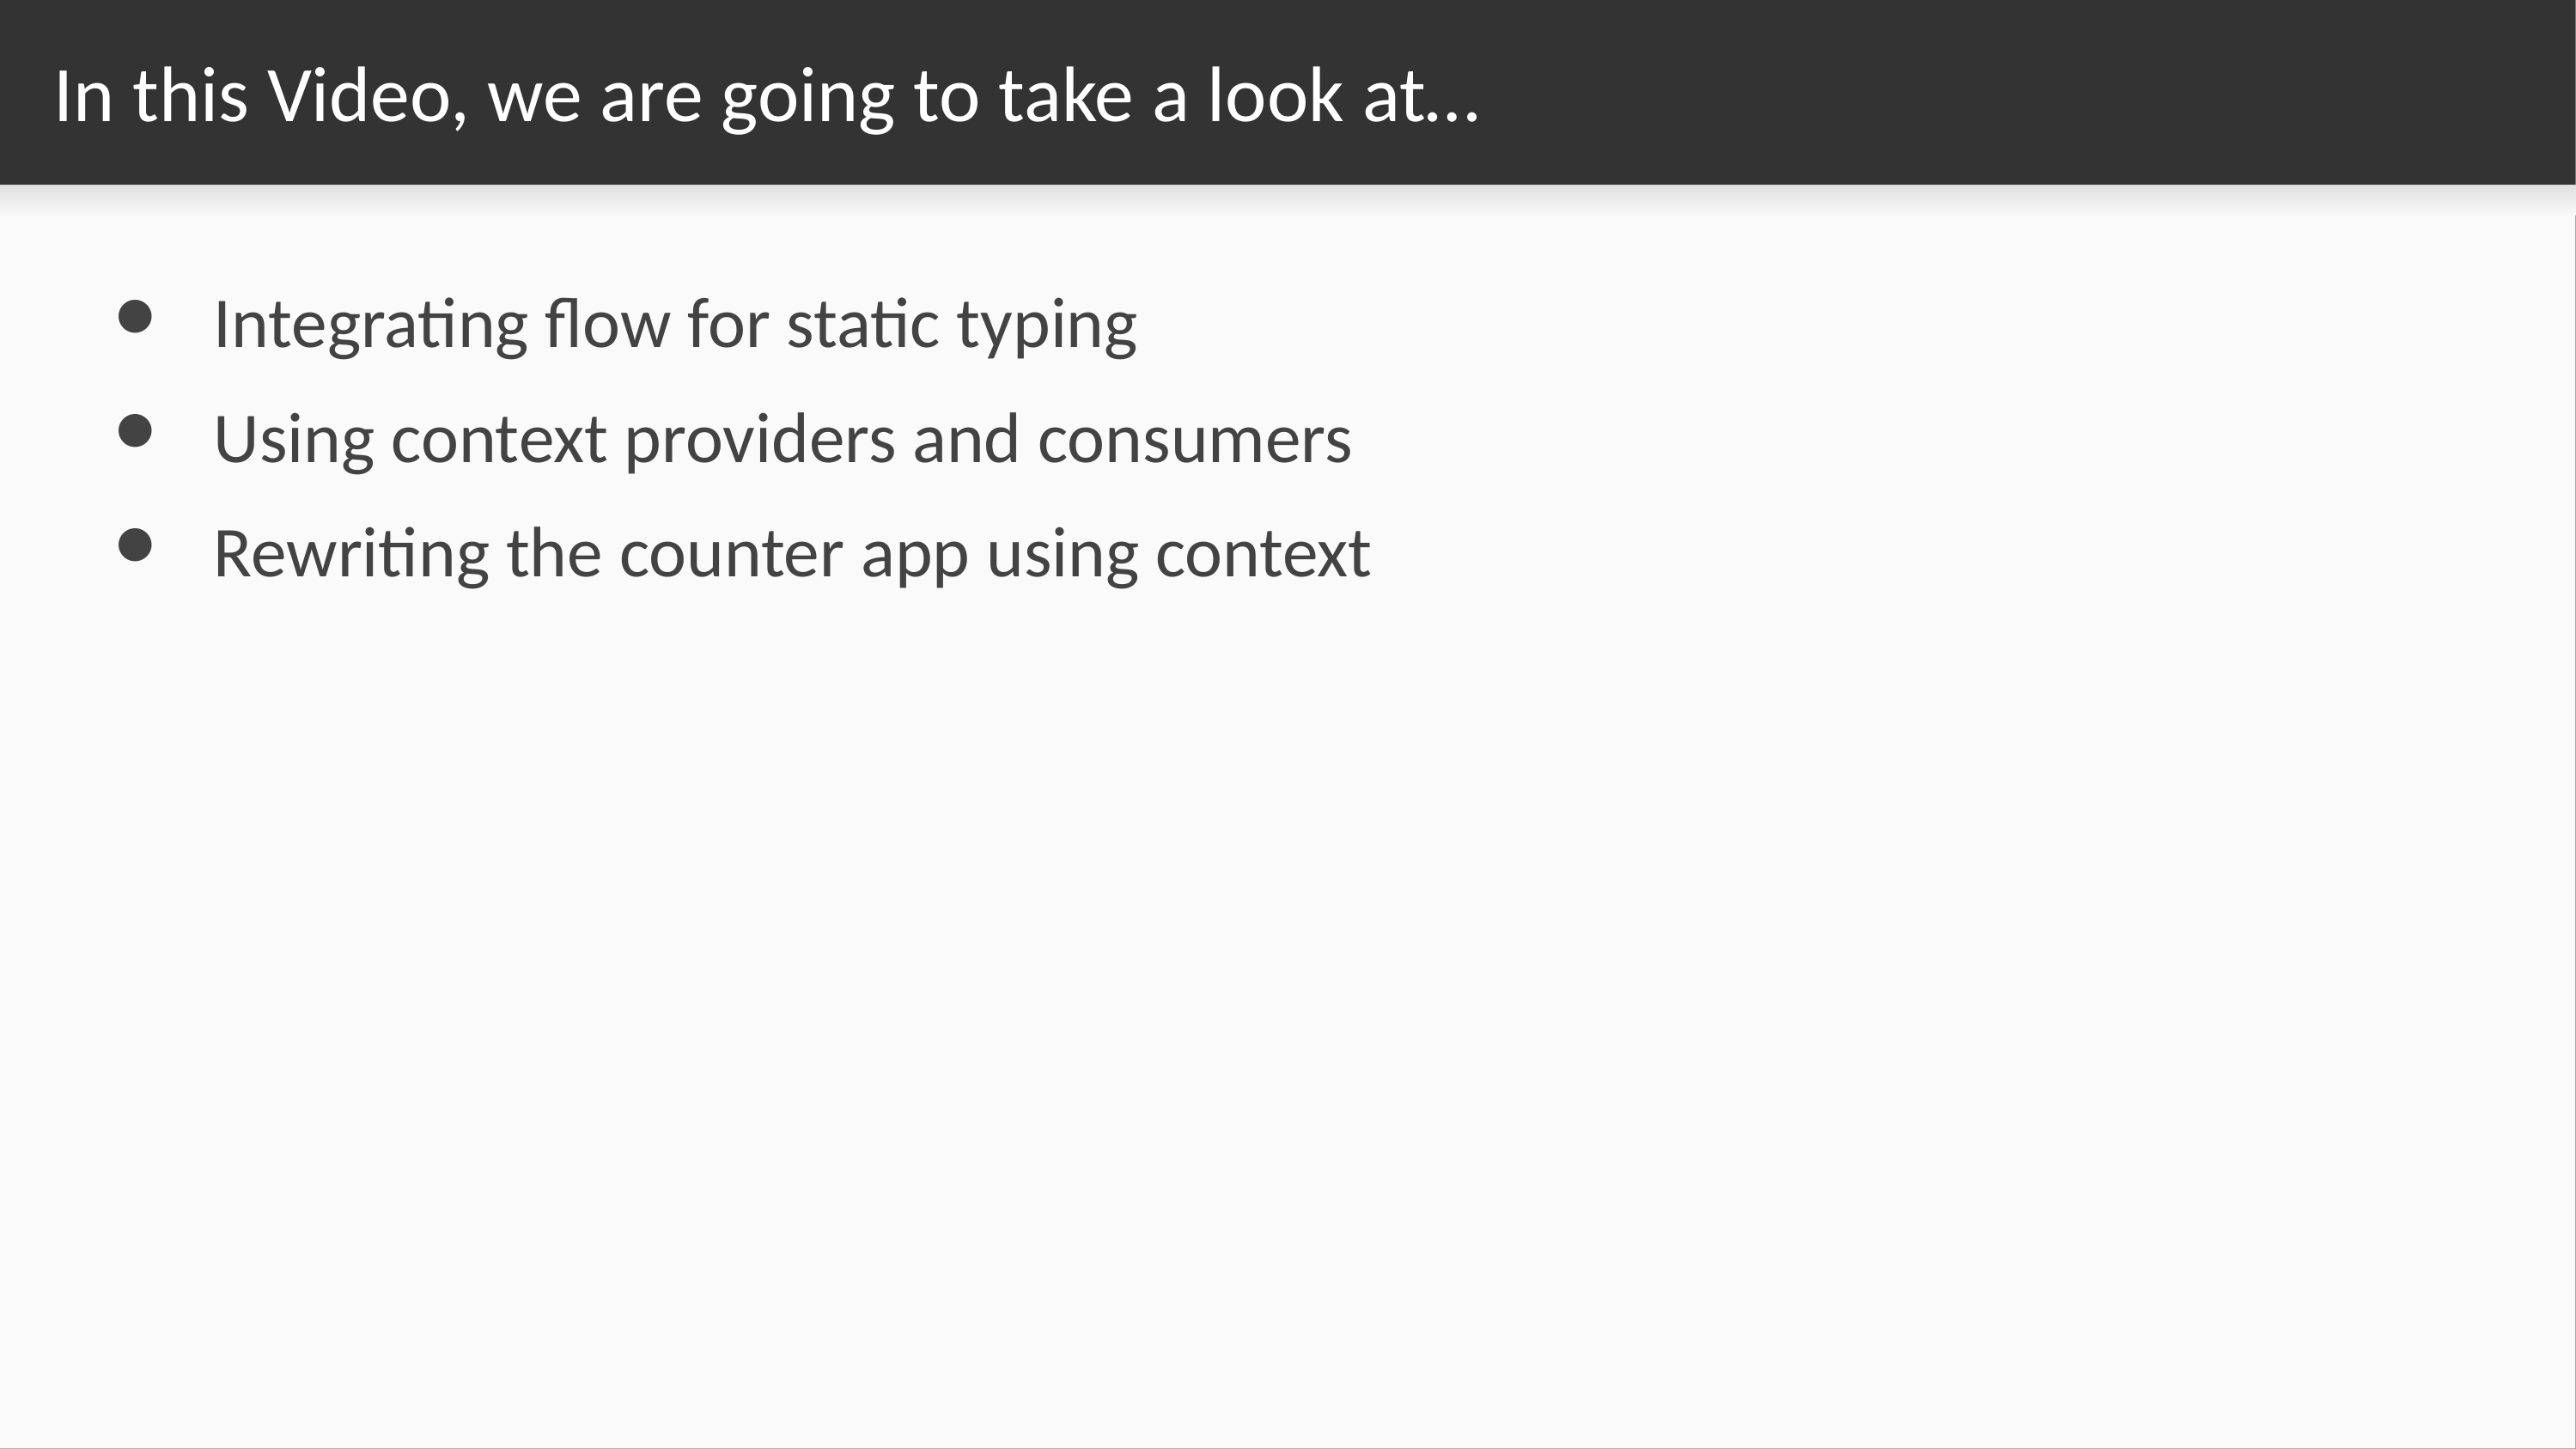

# In this Video, we are going to take a look at…
Integrating flow for static typing
Using context providers and consumers
Rewriting the counter app using context